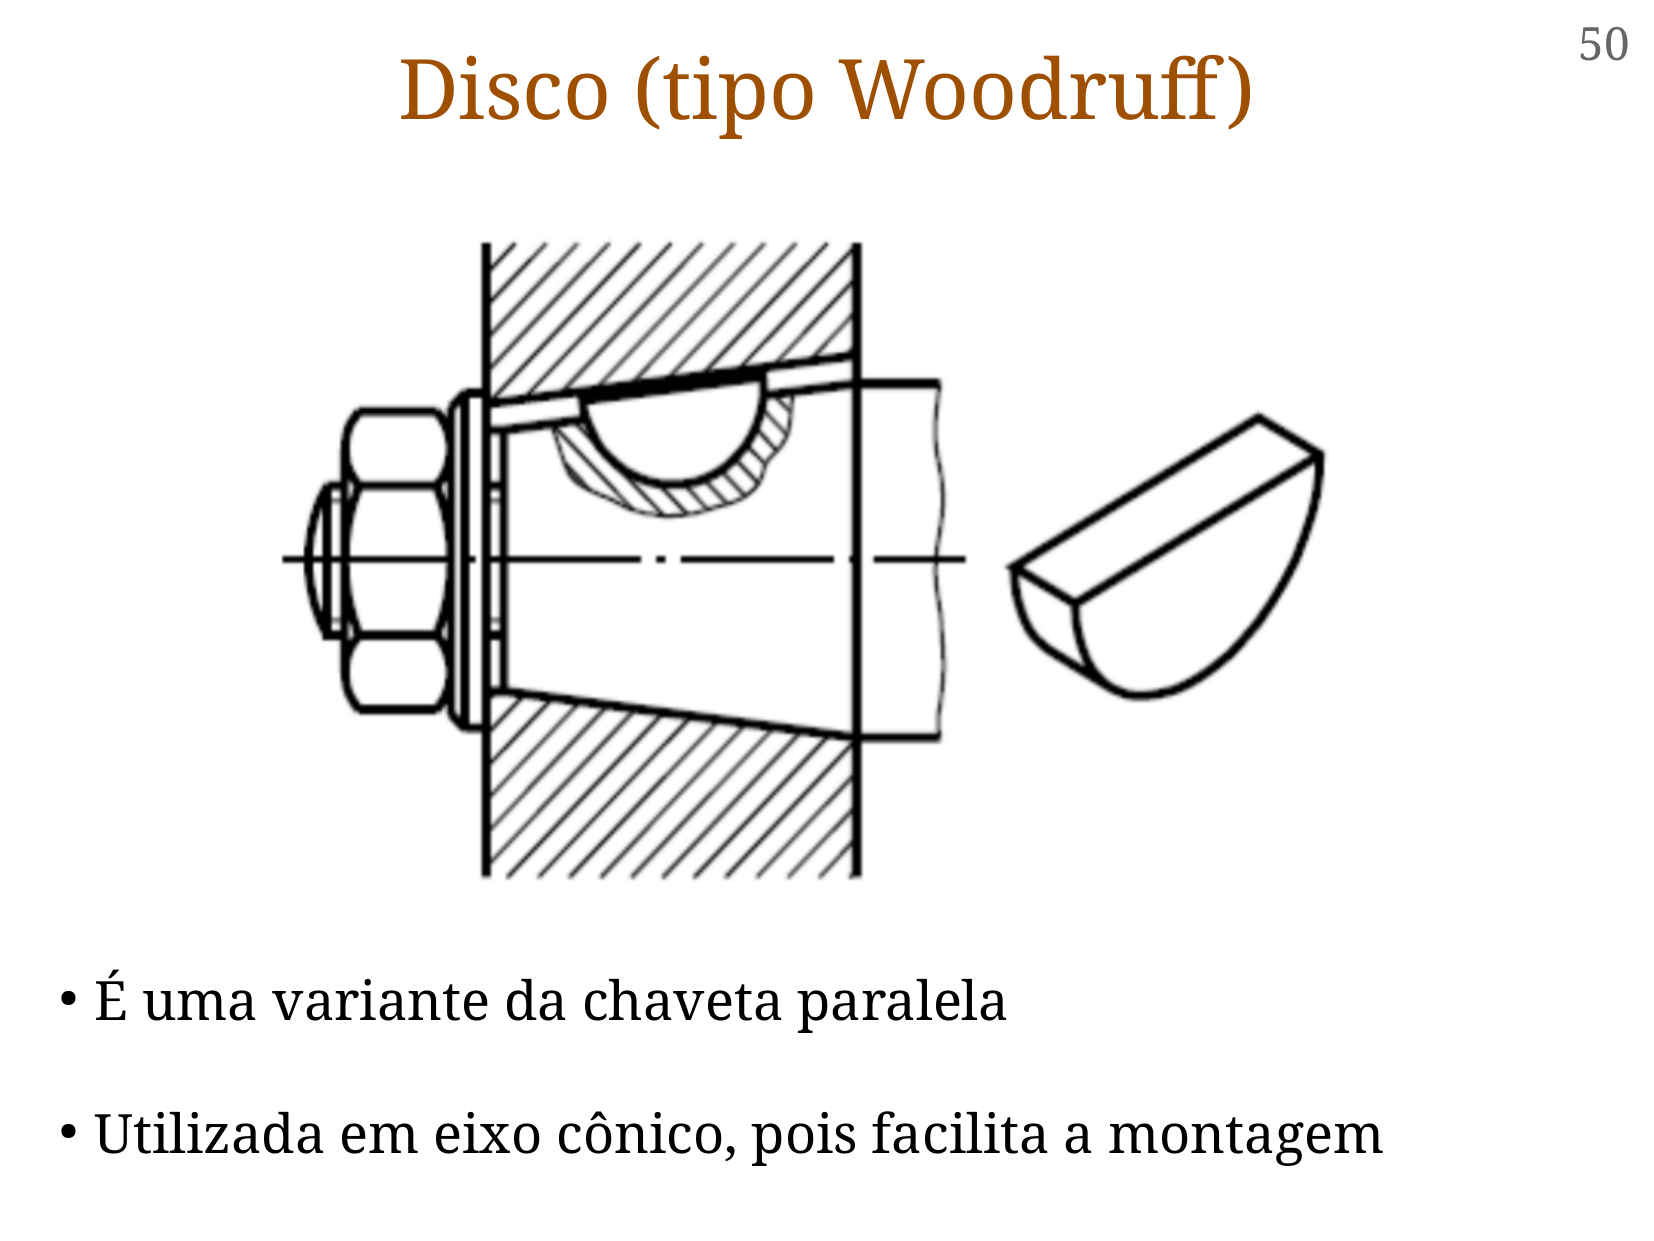

50
# Disco (tipo Woodruff)
É uma variante da chaveta paralela
Utilizada em eixo cônico, pois facilita a montagem